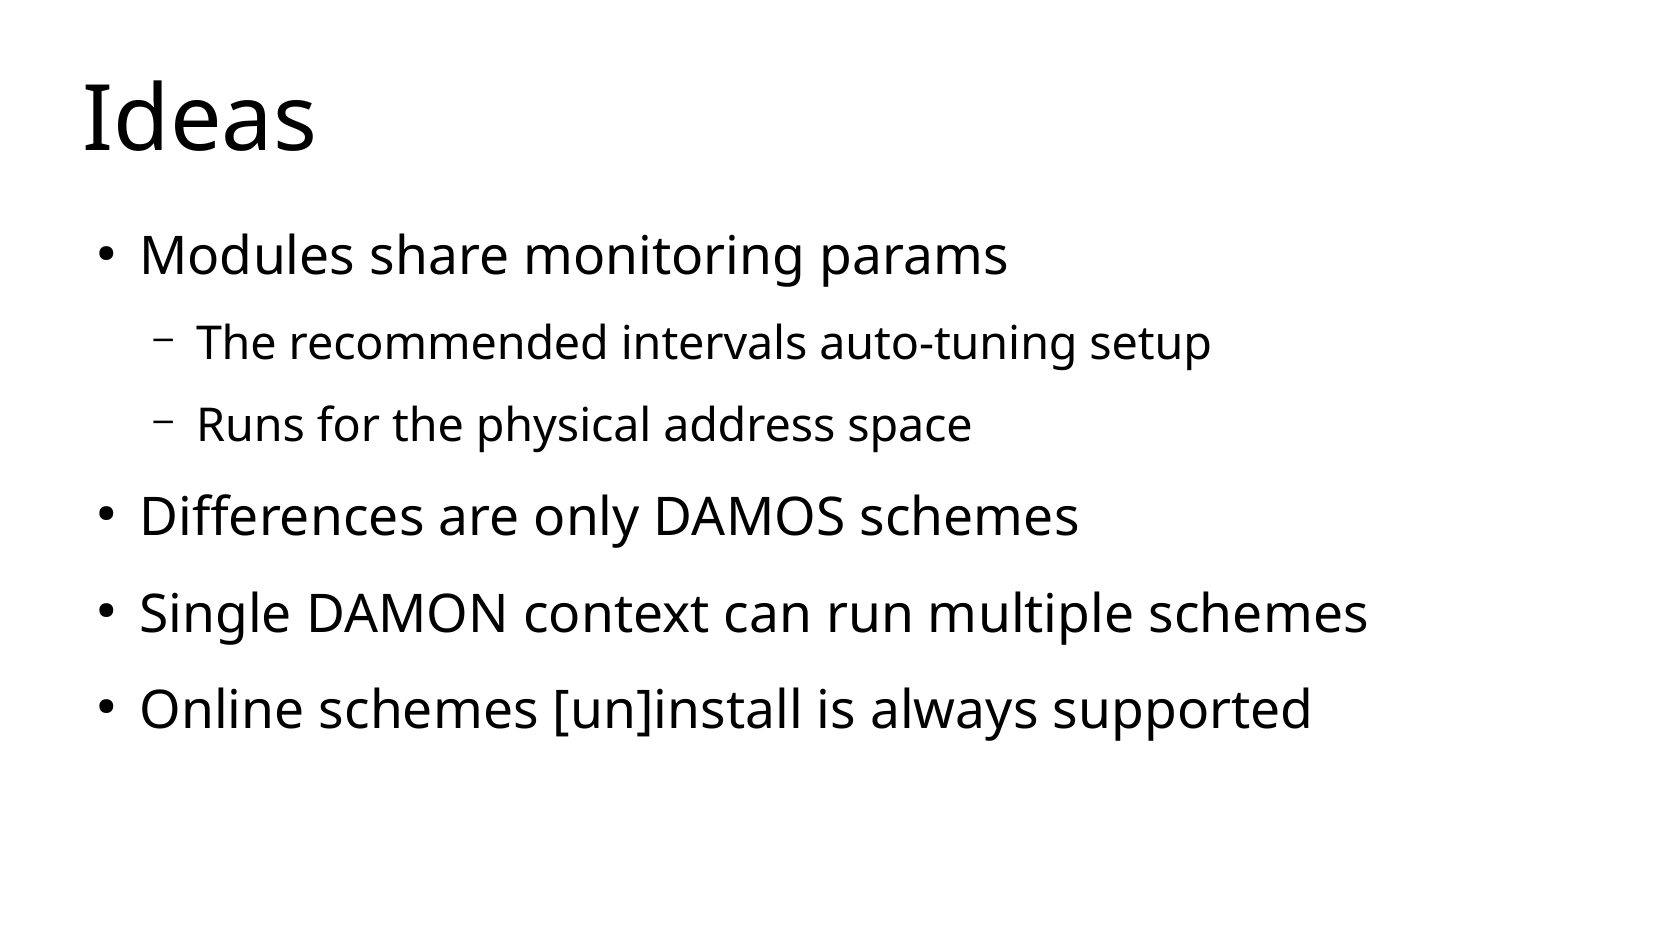

# Ideas
Modules share monitoring params
The recommended intervals auto-tuning setup
Runs for the physical address space
Differences are only DAMOS schemes
Single DAMON context can run multiple schemes
Online schemes [un]install is always supported